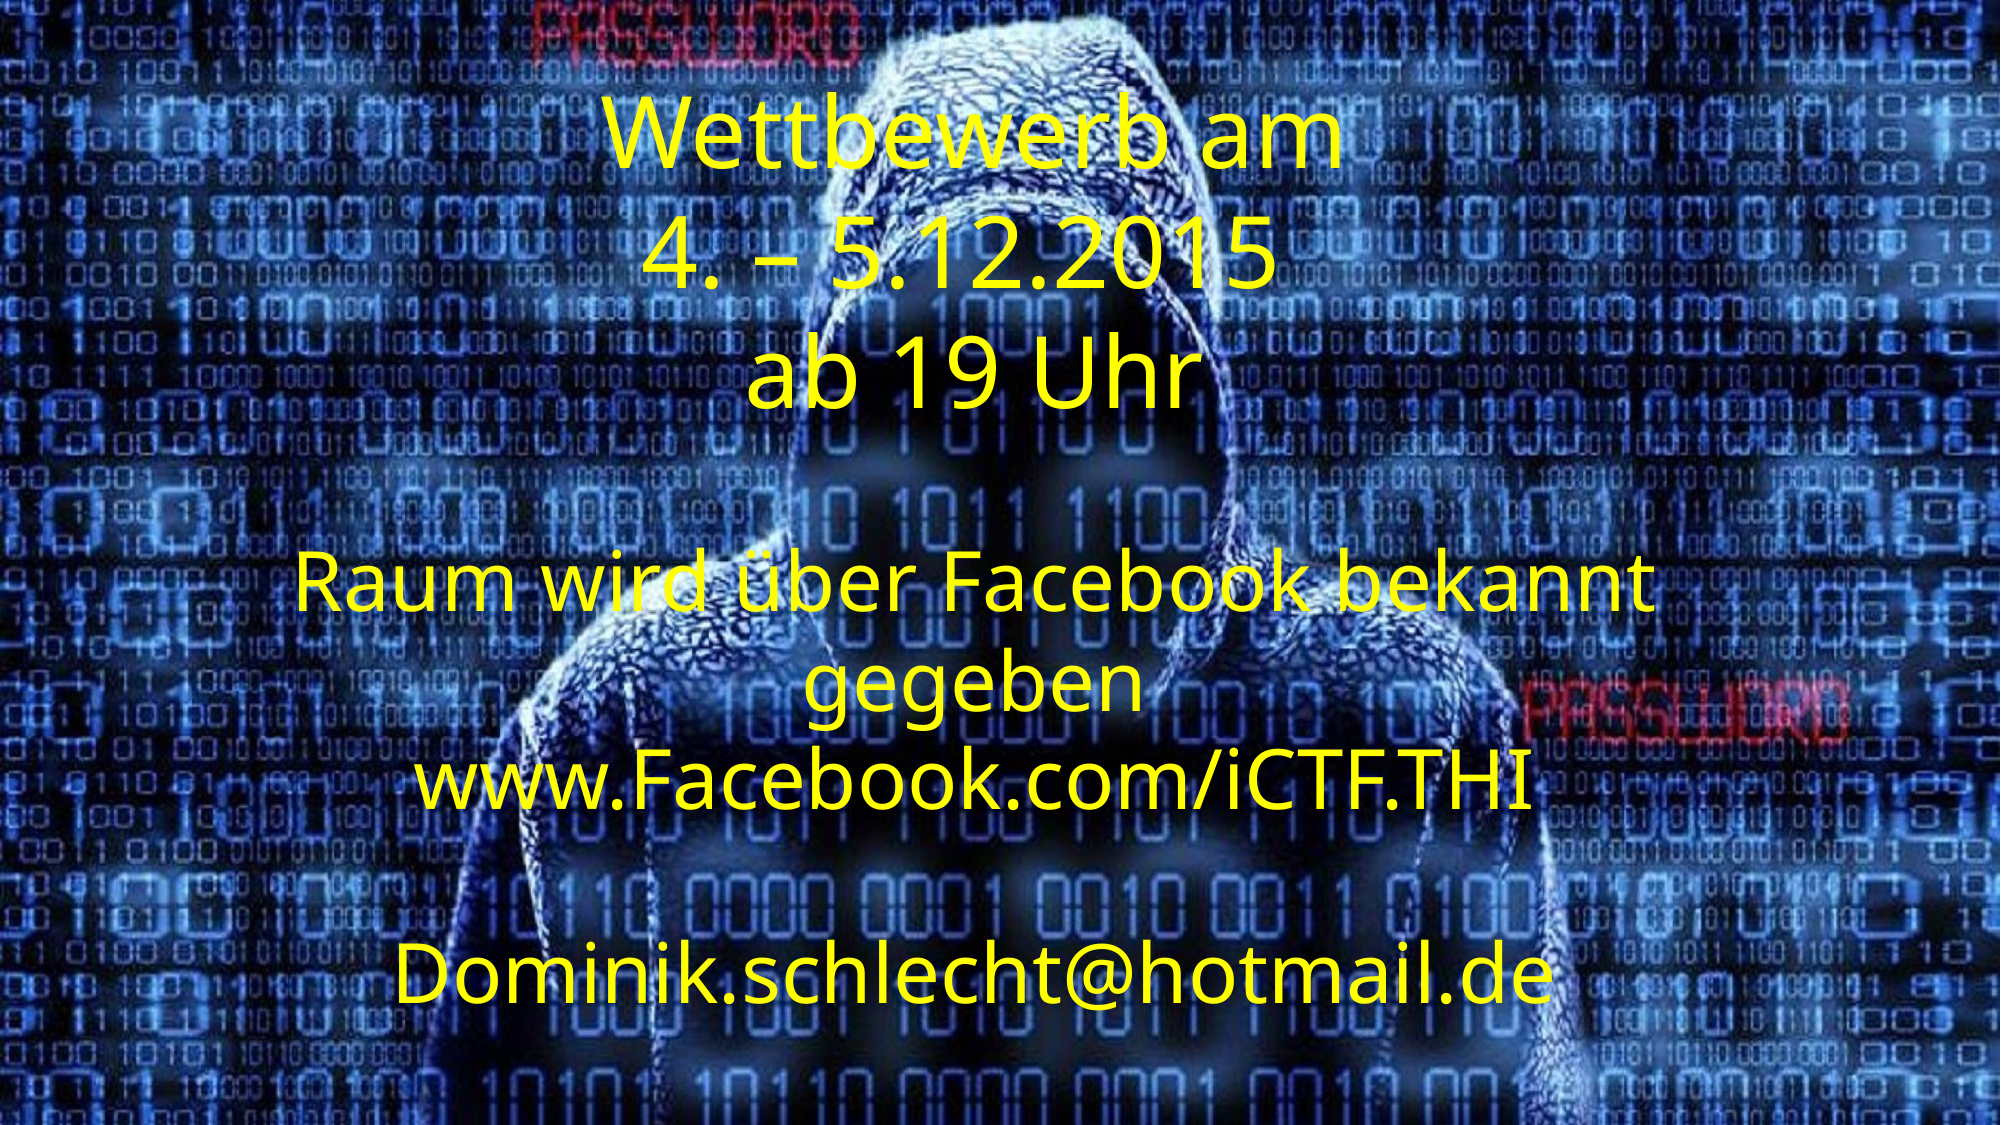

Wettbewerb am
4. – 5.12.2015
ab 19 Uhr
Raum wird über Facebook bekannt gegeben
www.Facebook.com/iCTF.THI
Dominik.schlecht@hotmail.de